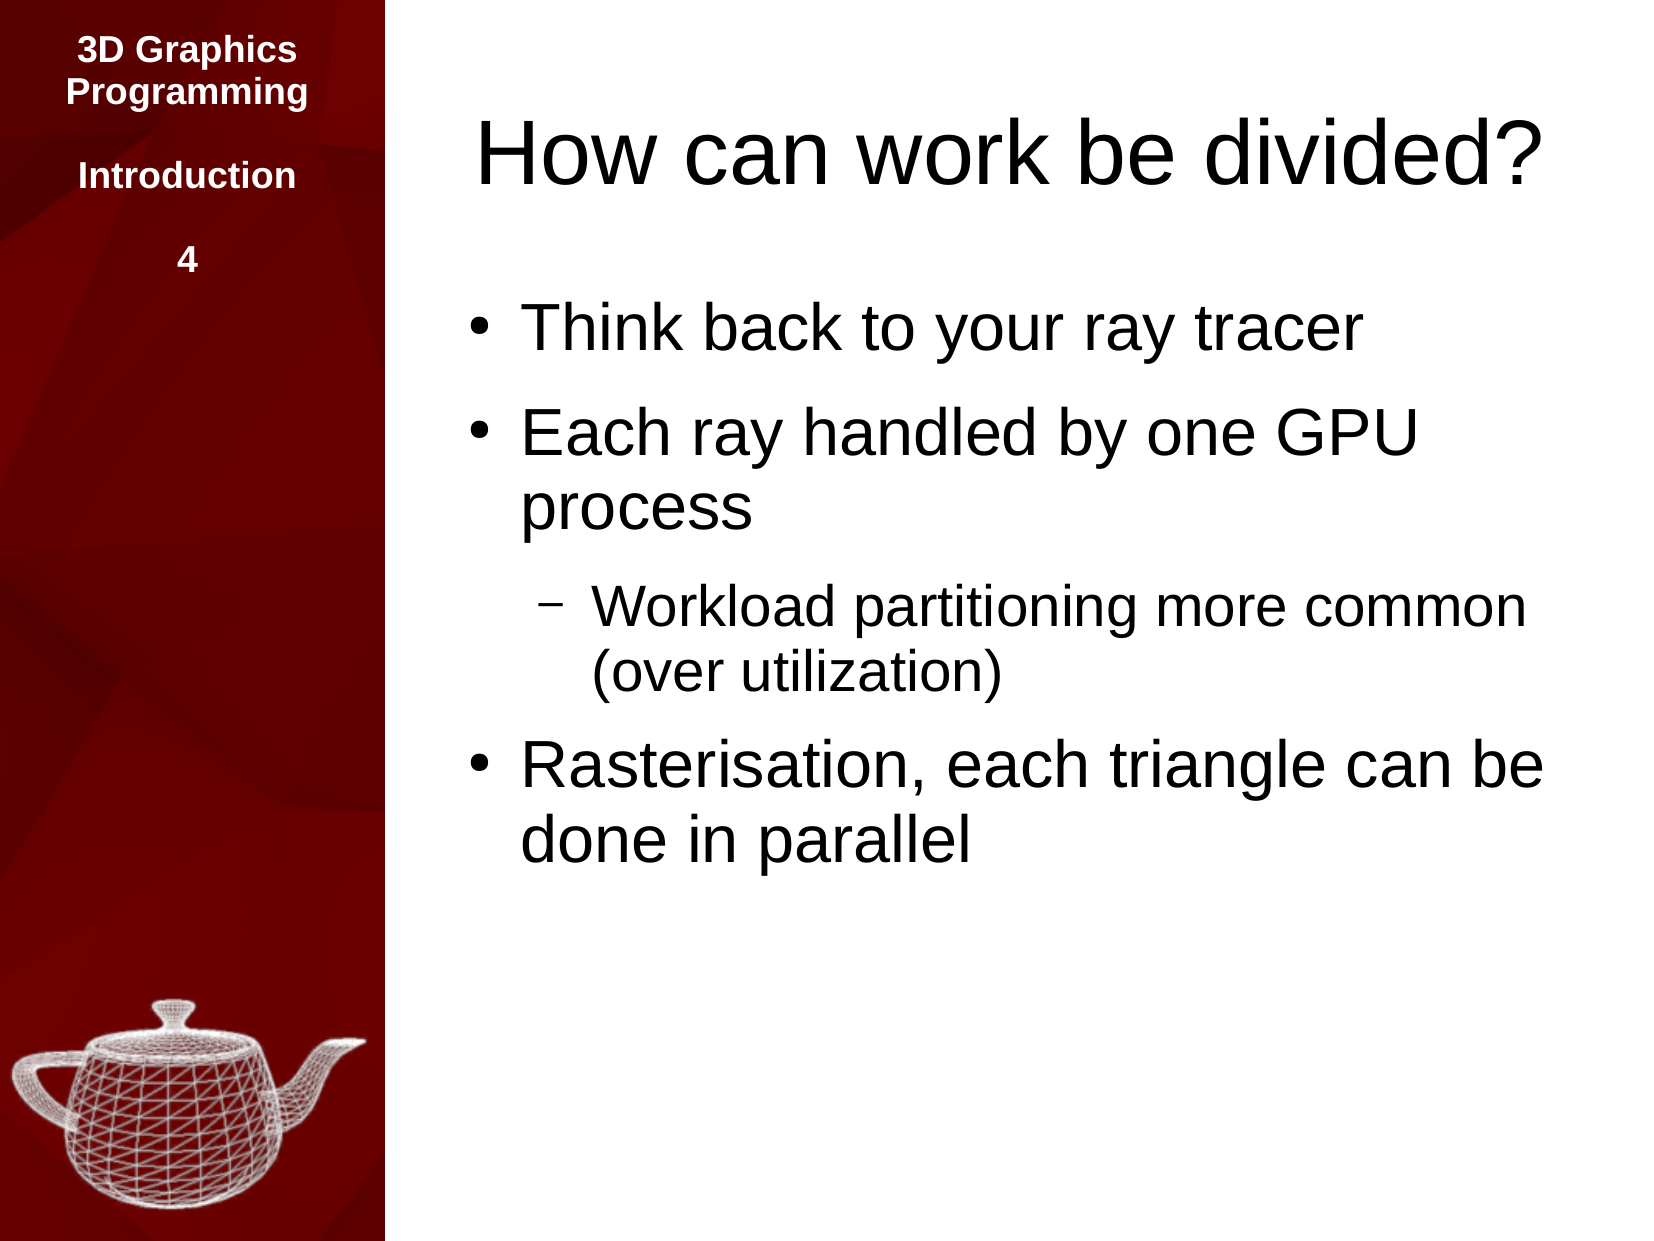

# How can work be divided?
Think back to your ray tracer
Each ray handled by one GPU process
Workload partitioning more common (over utilization)
Rasterisation, each triangle can be done in parallel